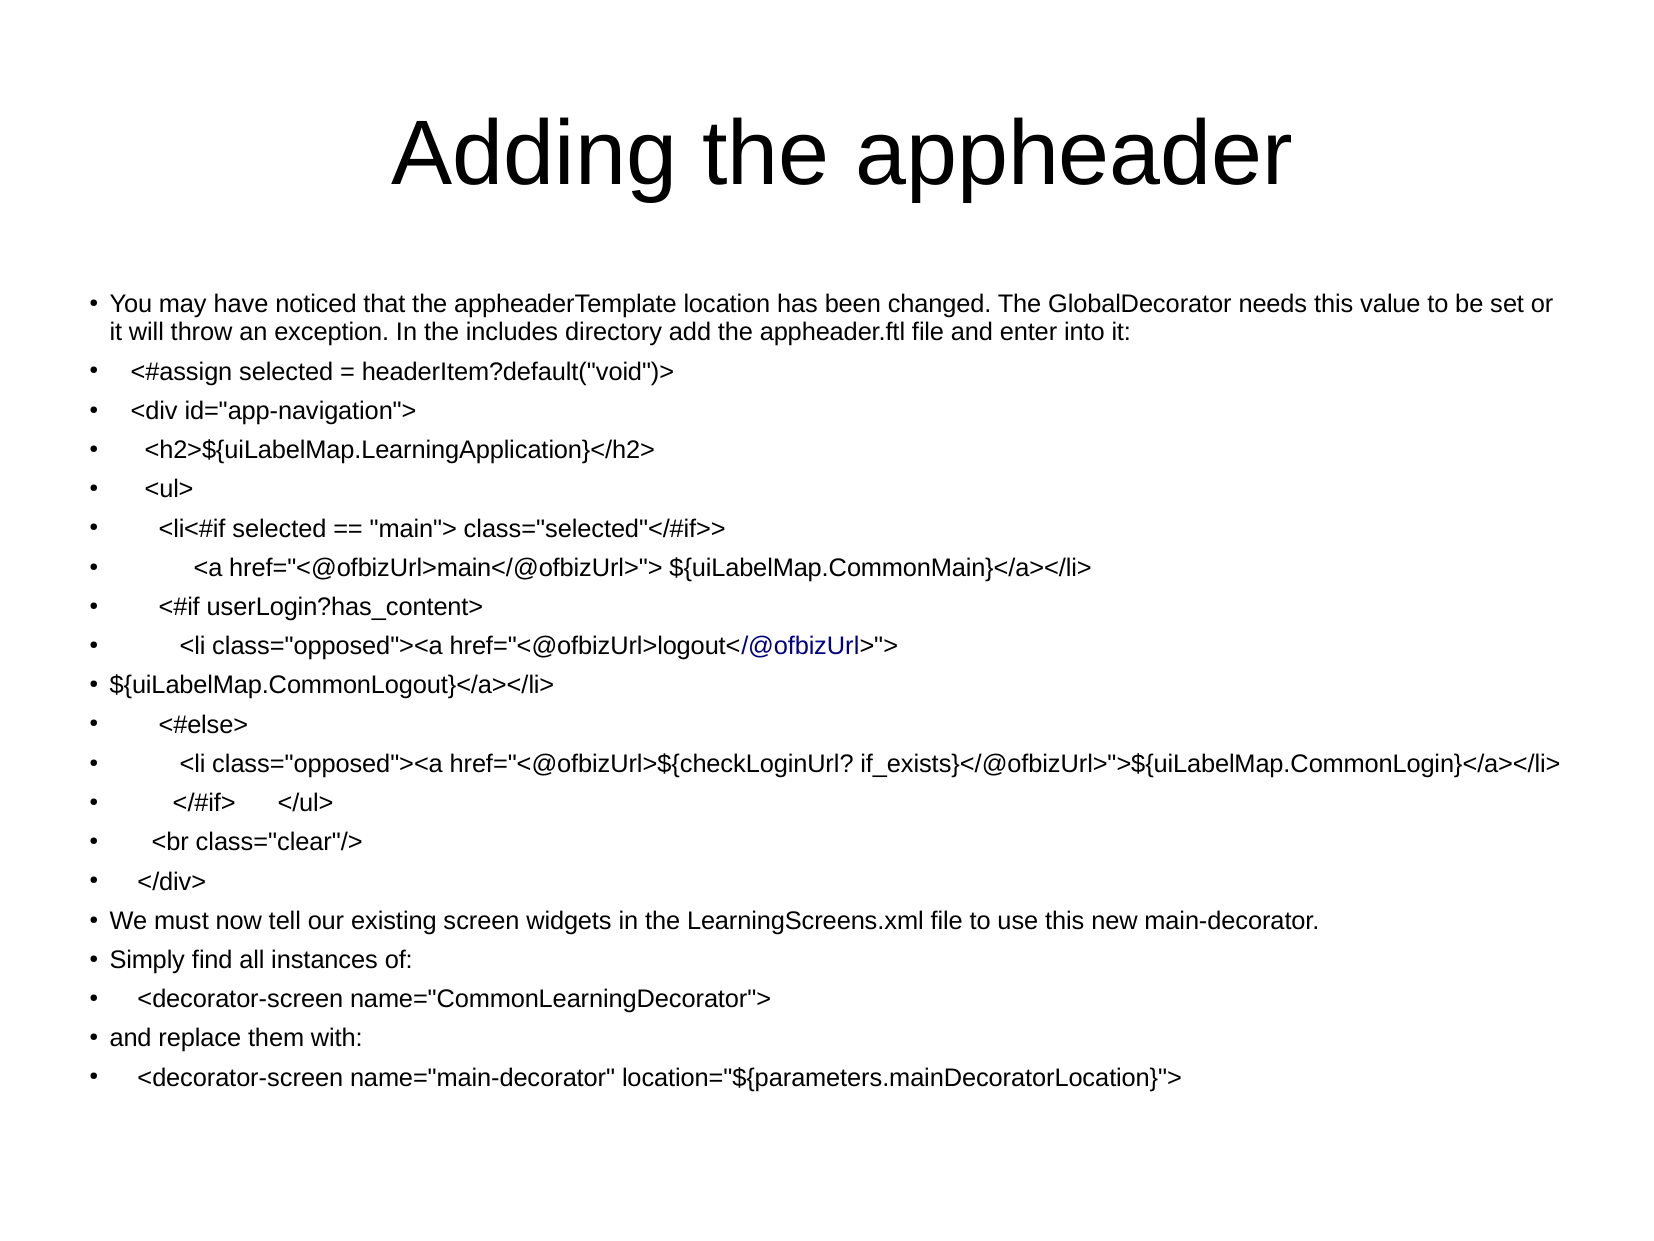

# Adding the appheader
You may have noticed that the appheaderTemplate location has been changed. The GlobalDecorator needs this value to be set or it will throw an exception. In the includes directory add the appheader.ftl file and enter into it:
 <#assign selected = headerItem?default("void")>
 <div id="app-navigation">
 <h2>${uiLabelMap.LearningApplication}</h2>
 <ul>
 <li<#if selected == "main"> class="selected"</#if>>
 <a href="<@ofbizUrl>main</@ofbizUrl>"> ${uiLabelMap.CommonMain}</a></li>
 <#if userLogin?has_content>
 <li class="opposed"><a href="<@ofbizUrl>logout</@ofbizUrl>">
${uiLabelMap.CommonLogout}</a></li>
 <#else>
 <li class="opposed"><a href="<@ofbizUrl>${checkLoginUrl? if_exists}</@ofbizUrl>">${uiLabelMap.CommonLogin}</a></li>
 </#if> </ul>
 <br class="clear"/>
 </div>
We must now tell our existing screen widgets in the LearningScreens.xml file to use this new main-decorator.
Simply find all instances of:
 <decorator-screen name="CommonLearningDecorator">
and replace them with:
 <decorator-screen name="main-decorator" location="${parameters.mainDecoratorLocation}">